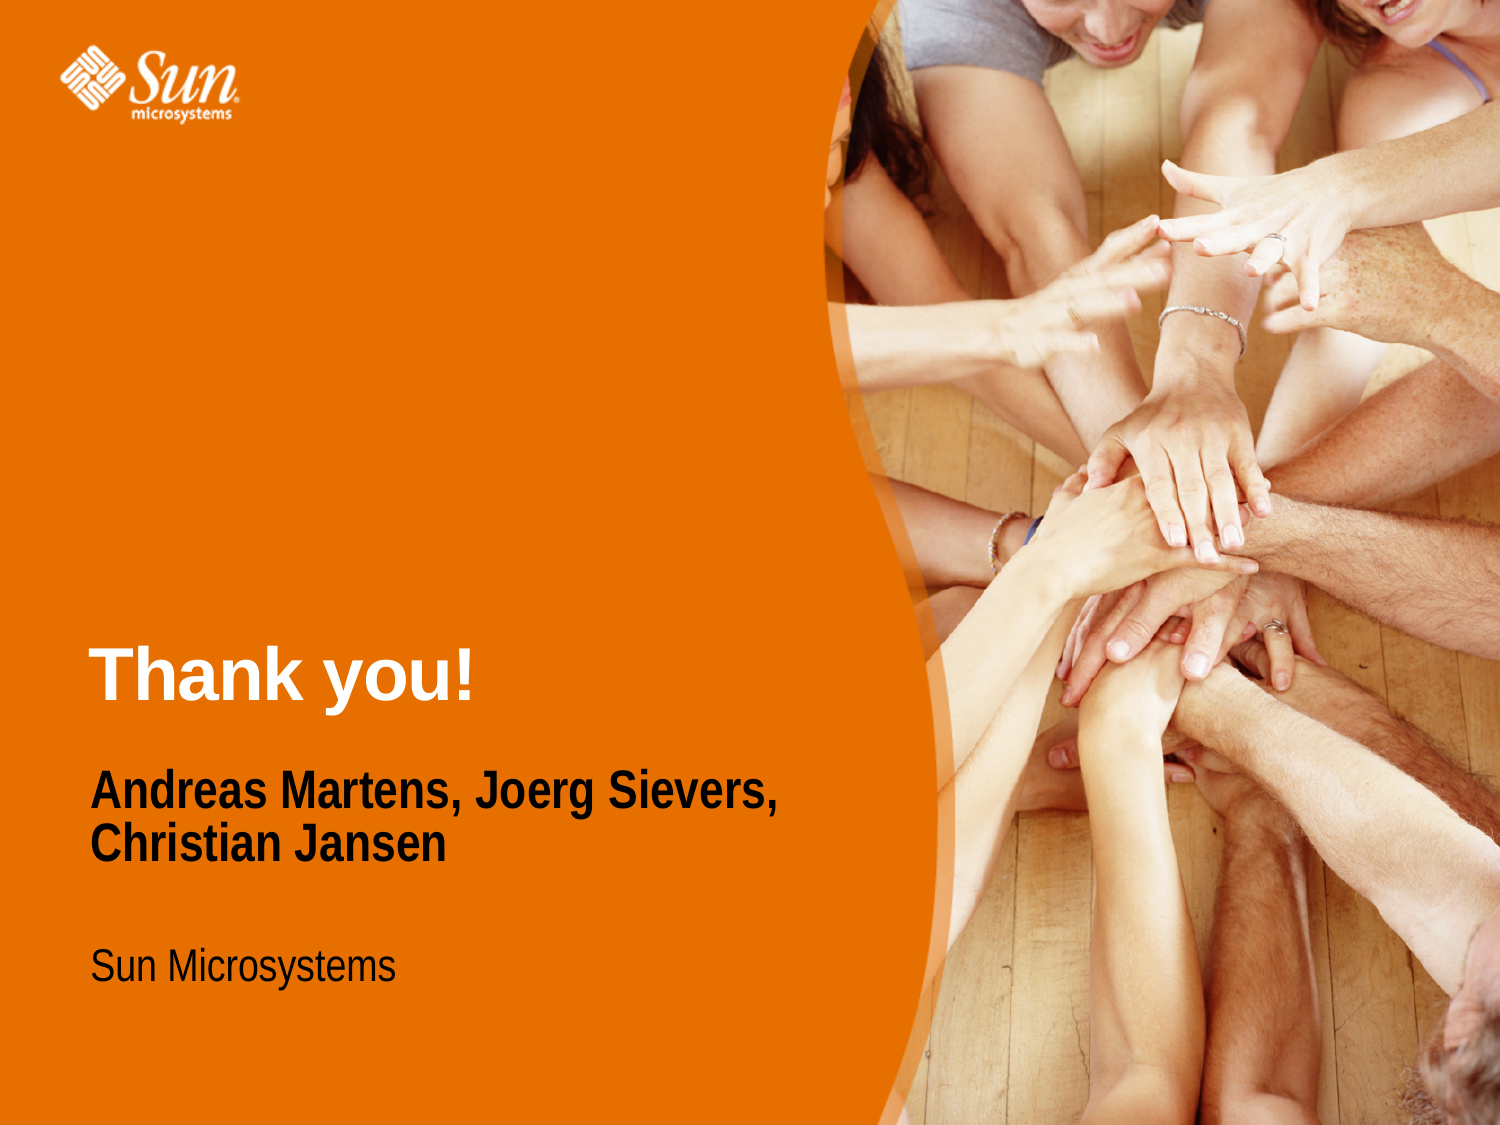

# Thank you!
Andreas Martens, Joerg Sievers,
Christian Jansen
Sun Microsystems